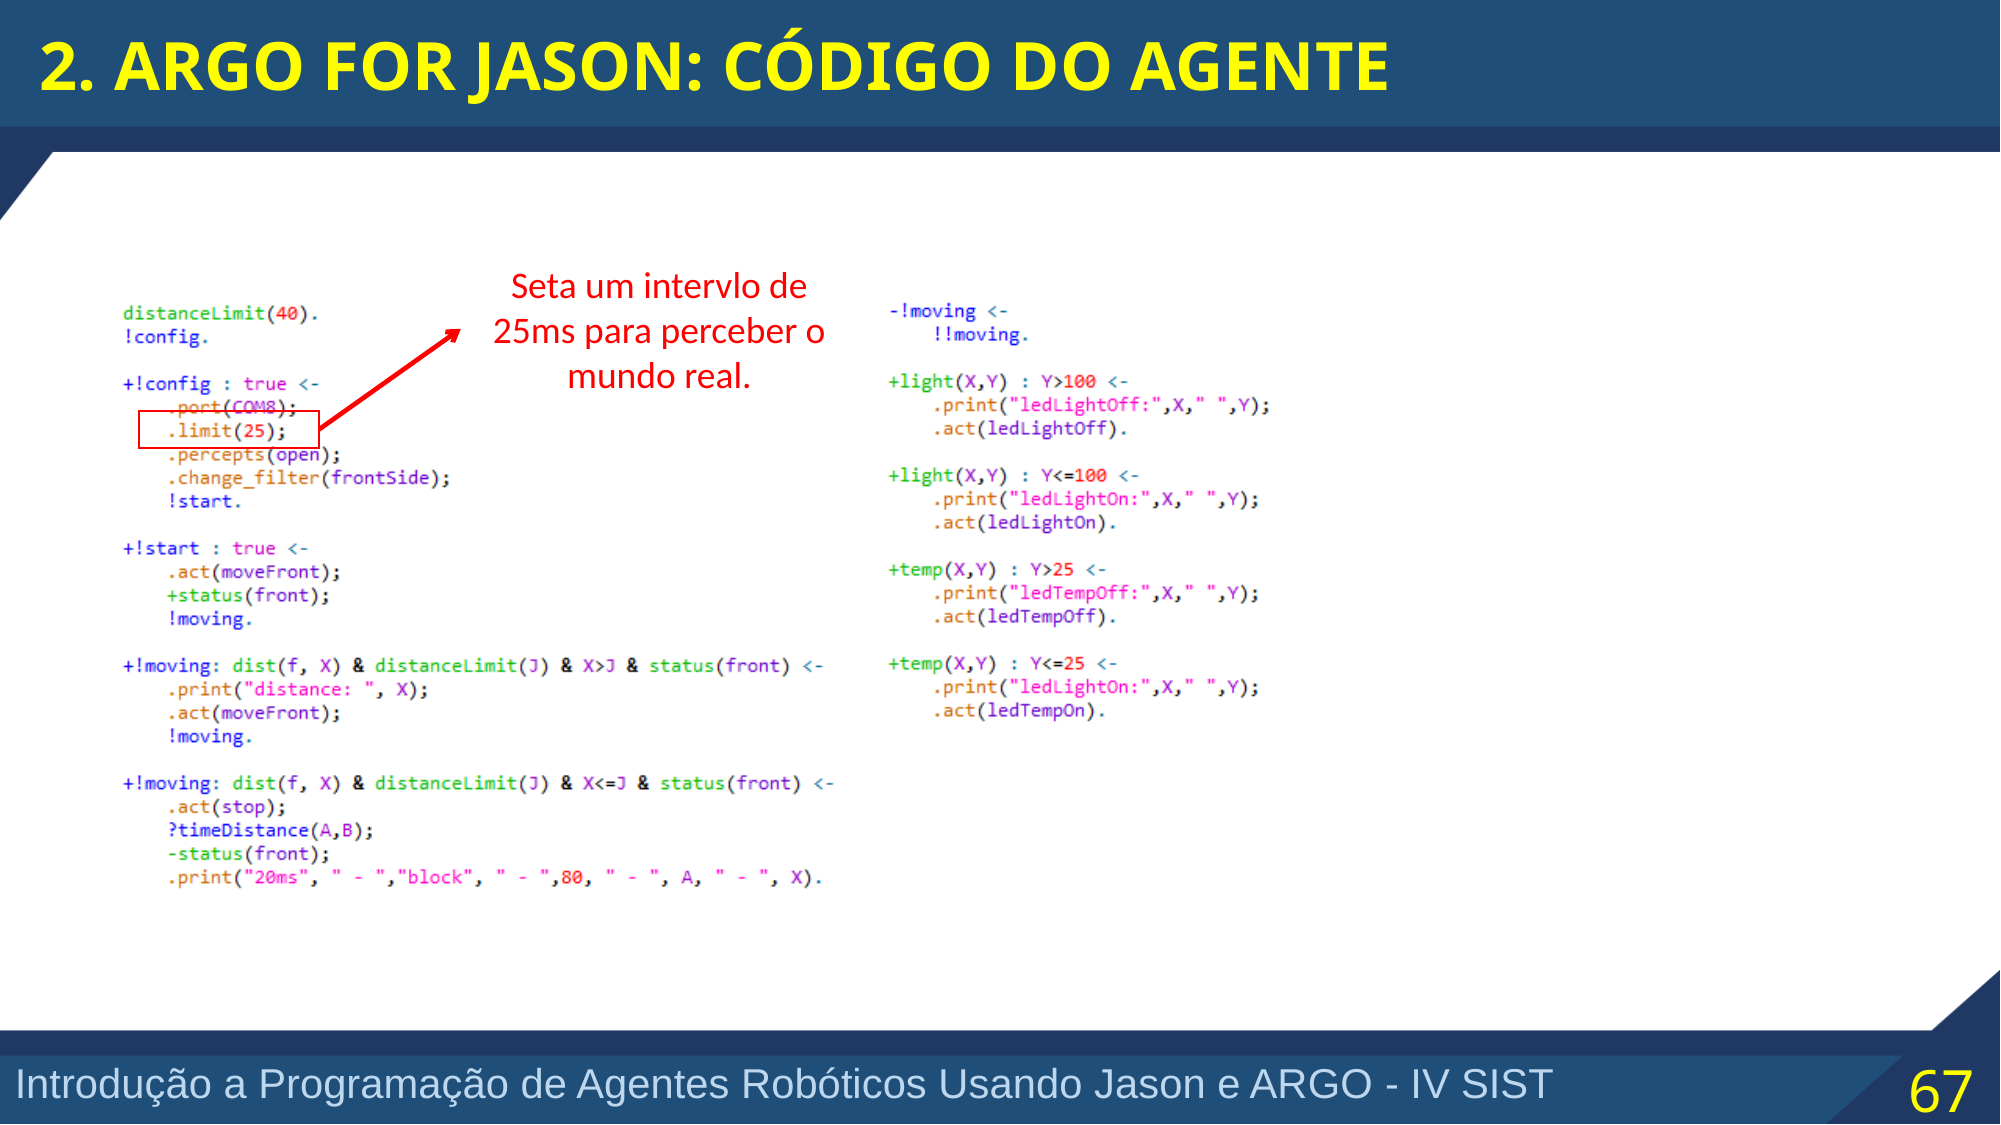

2. ARGO FOR JASON: CÓDIGO DO AGENTE
Seta um intervlo de 25ms para perceber o mundo real.